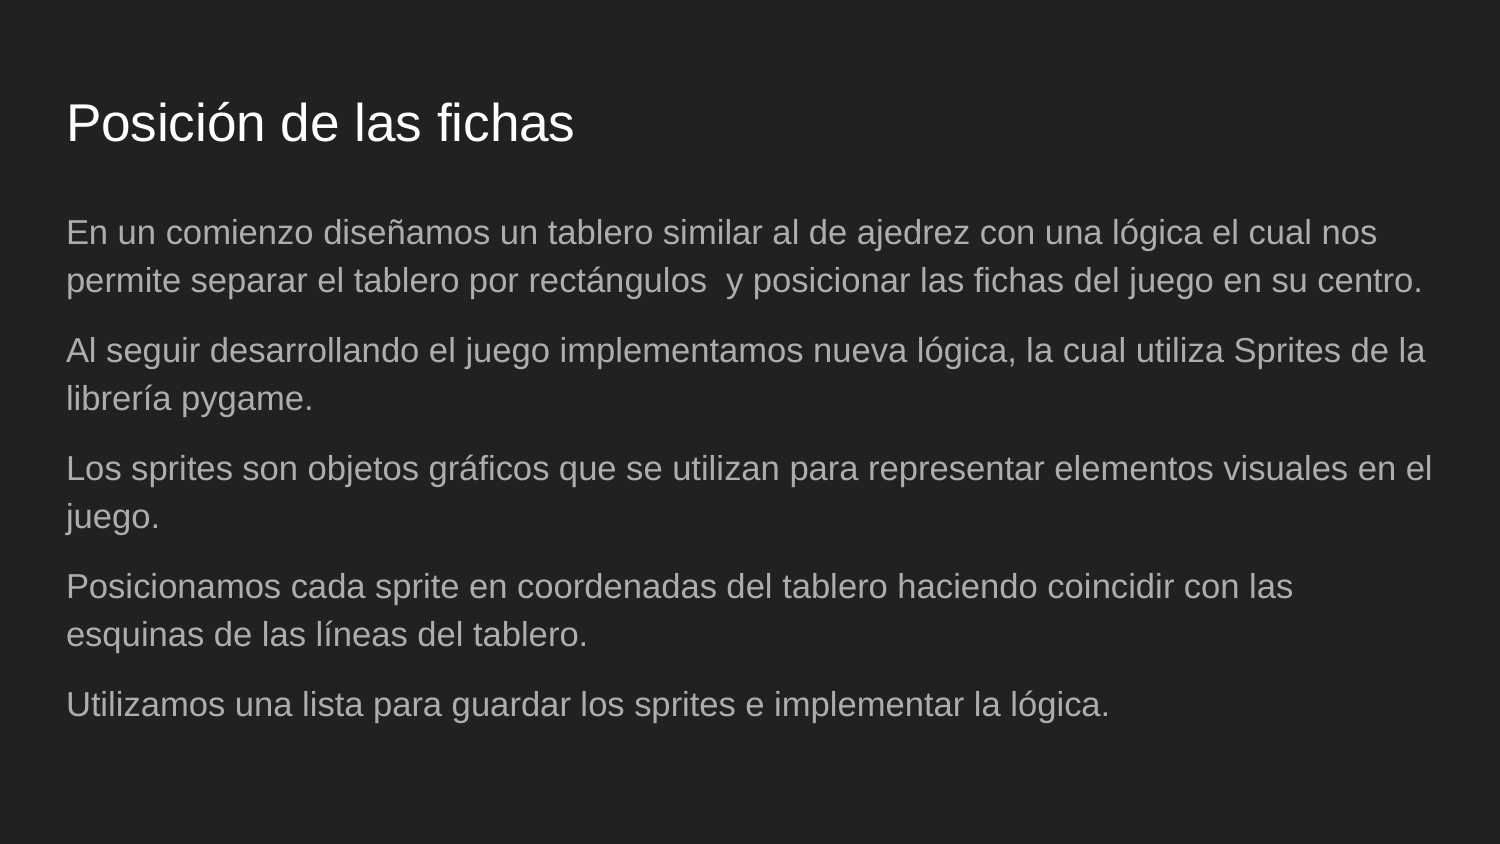

# Posición de las fichas
En un comienzo diseñamos un tablero similar al de ajedrez con una lógica el cual nos permite separar el tablero por rectángulos y posicionar las fichas del juego en su centro.
Al seguir desarrollando el juego implementamos nueva lógica, la cual utiliza Sprites de la librería pygame.
Los sprites son objetos gráficos que se utilizan para representar elementos visuales en el juego.
Posicionamos cada sprite en coordenadas del tablero haciendo coincidir con las esquinas de las líneas del tablero.
Utilizamos una lista para guardar los sprites e implementar la lógica.